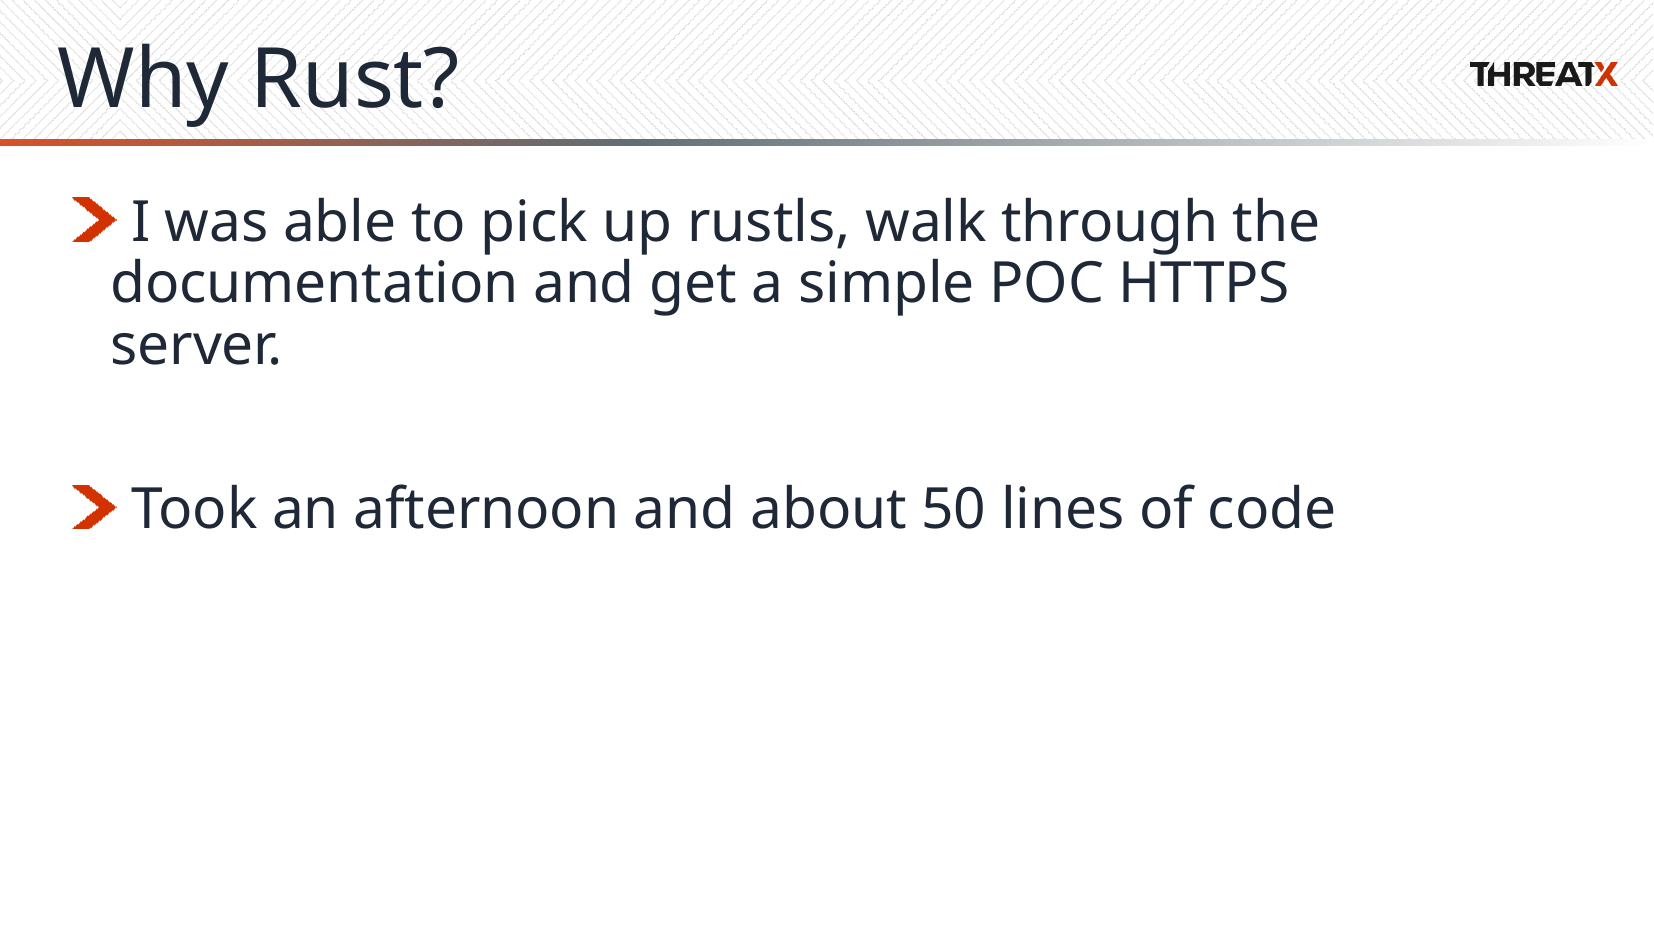

# Why Rust?
 I was able to pick up rustls, walk through the documentation and get a simple POC HTTPS server.
 Took an afternoon and about 50 lines of code